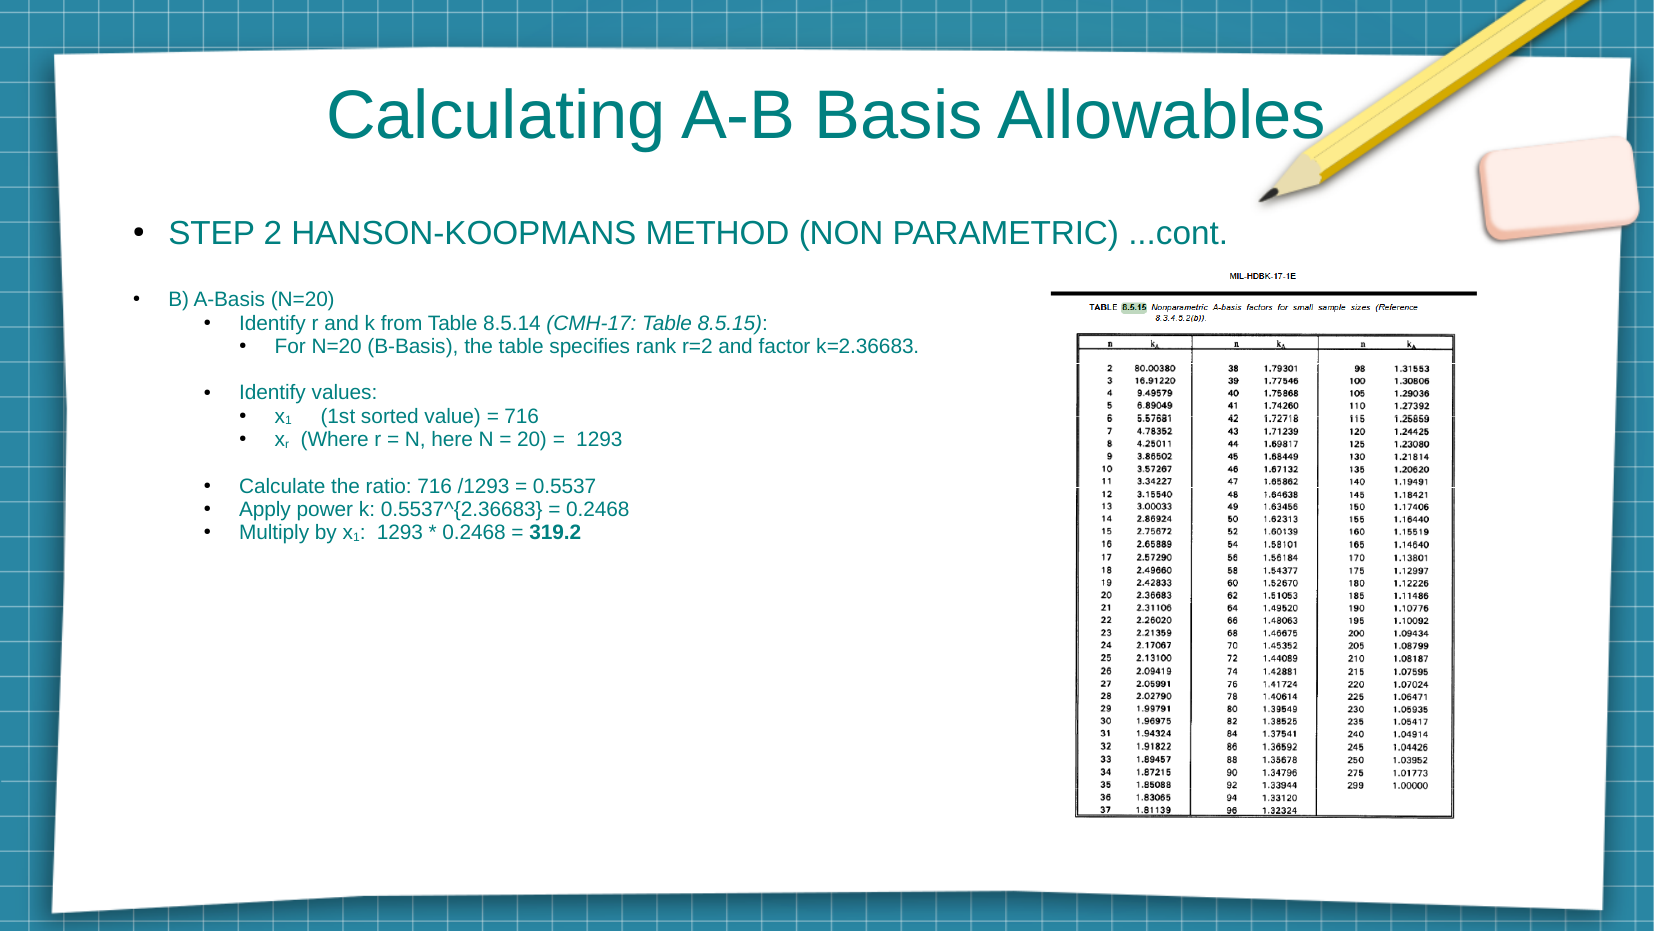

# Calculating A-B Basis Allowables
STEP 2 HANSON-KOOPMANS METHOD (NON PARAMETRIC) ...cont.
B) A-Basis (N=20)
Identify r and k from Table 8.5.14 (CMH-17: Table 8.5.15):
For N=20 (B-Basis), the table specifies rank r=2 and factor k=2.36683.
Identify values:
x1 (1st sorted value) = 716
xr (Where r = N, here N = 20) = 1293
Calculate the ratio: 716 /1293 = 0.5537
Apply power k: 0.5537^{2.36683} = 0.2468
Multiply by x1: 1293 * 0.2468 = 319.2